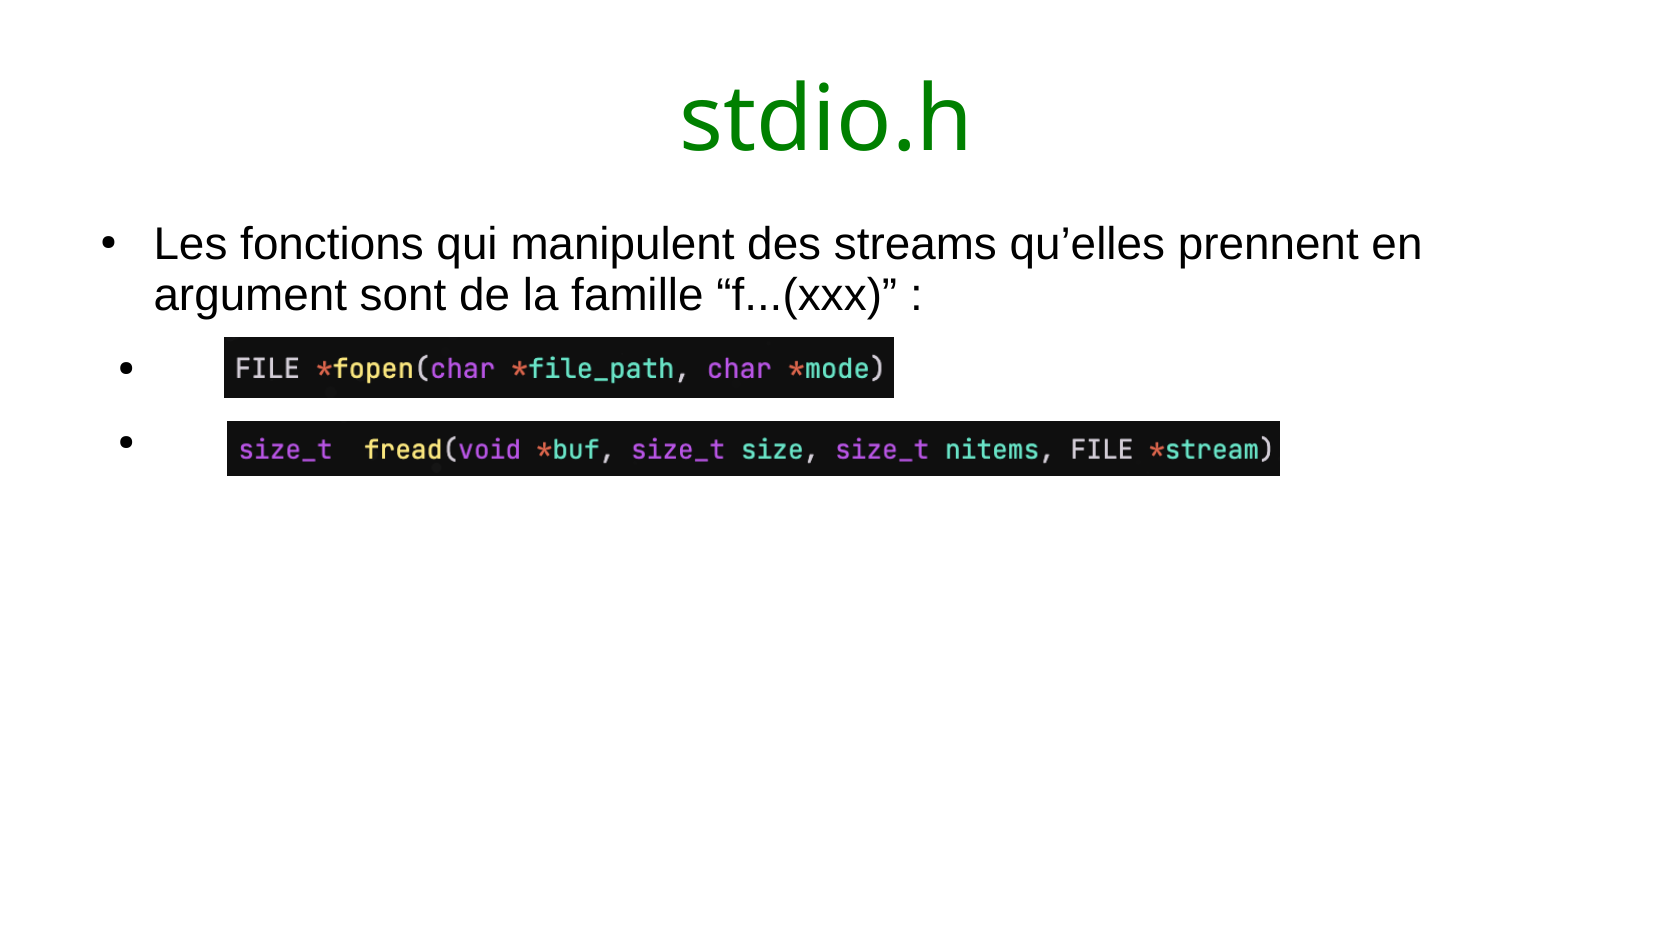

# stdio.h
Les fonctions qui manipulent des streams qu’elles prennent en argument sont de la famille “f...(xxx)” :